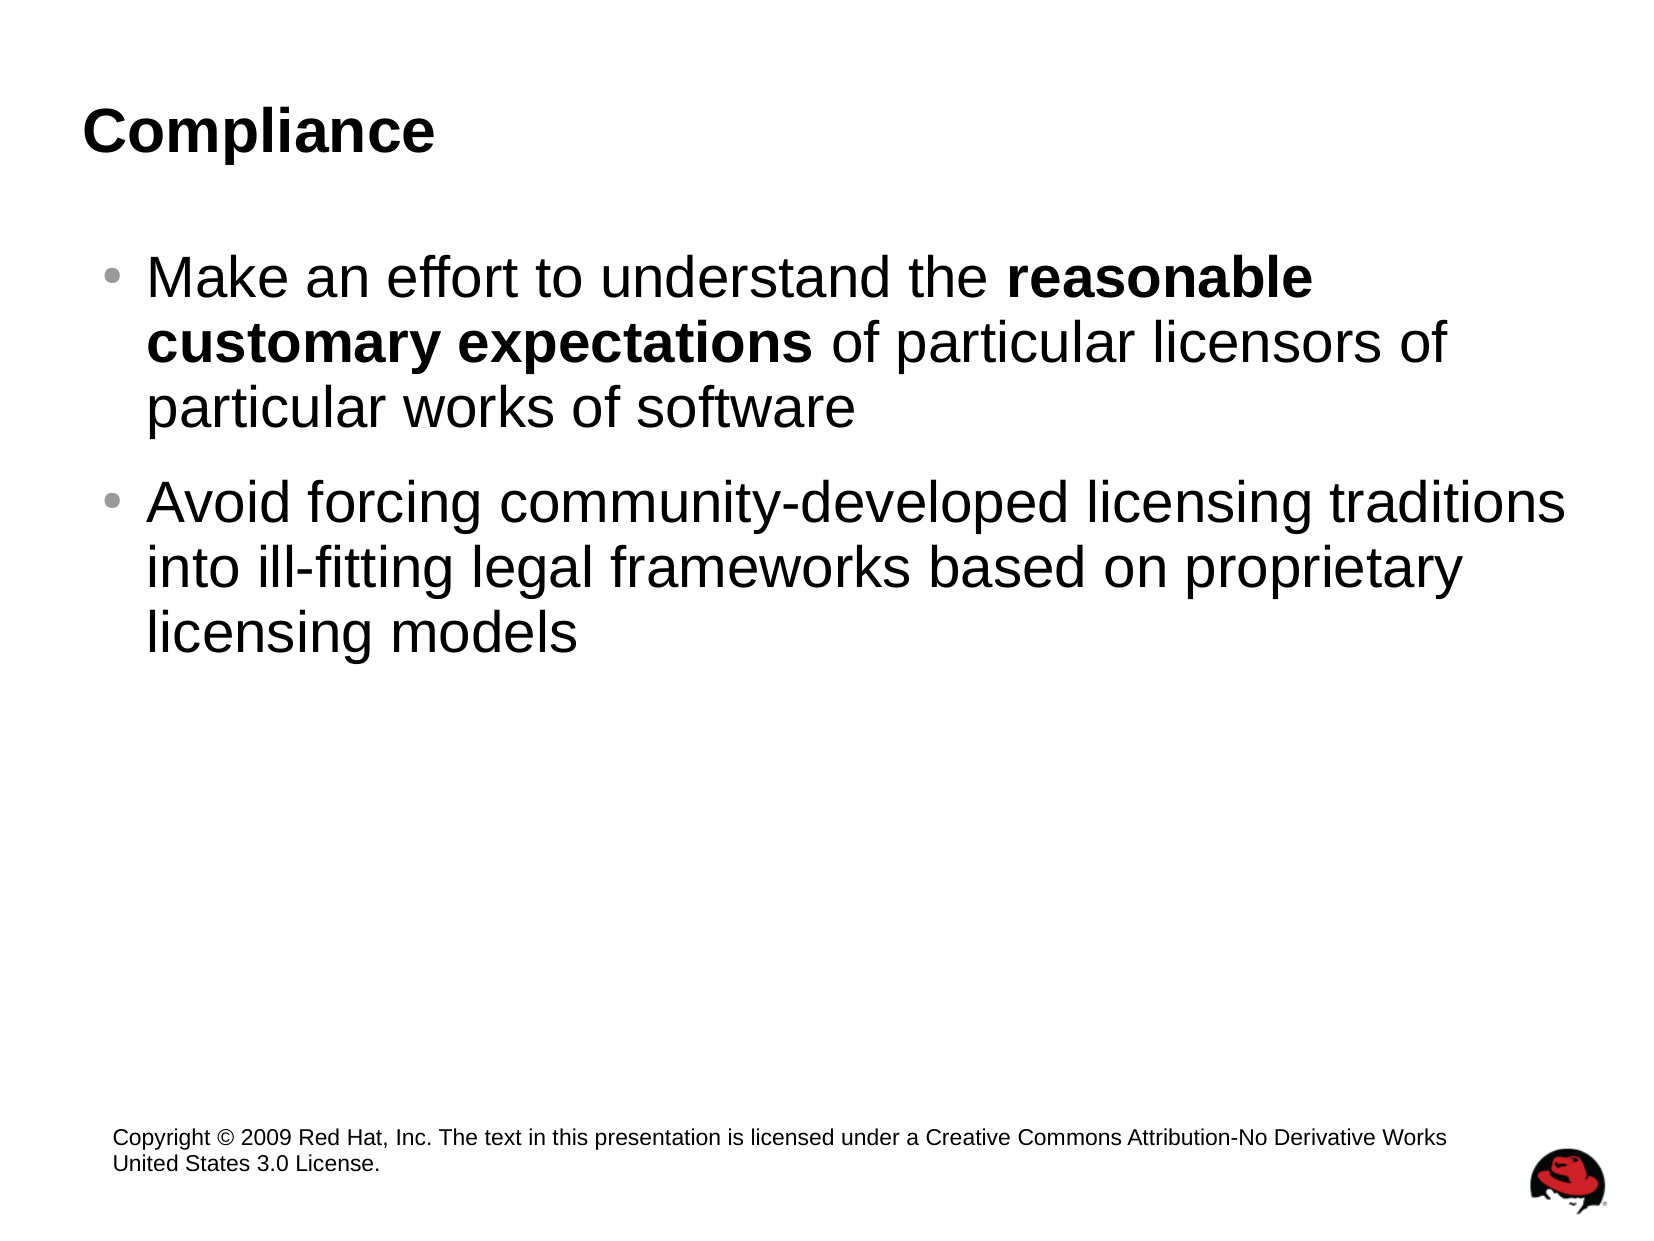

# Compliance
Make an effort to understand the reasonable customary expectations of particular licensors of particular works of software
Avoid forcing community-developed licensing traditions into ill-fitting legal frameworks based on proprietary licensing models